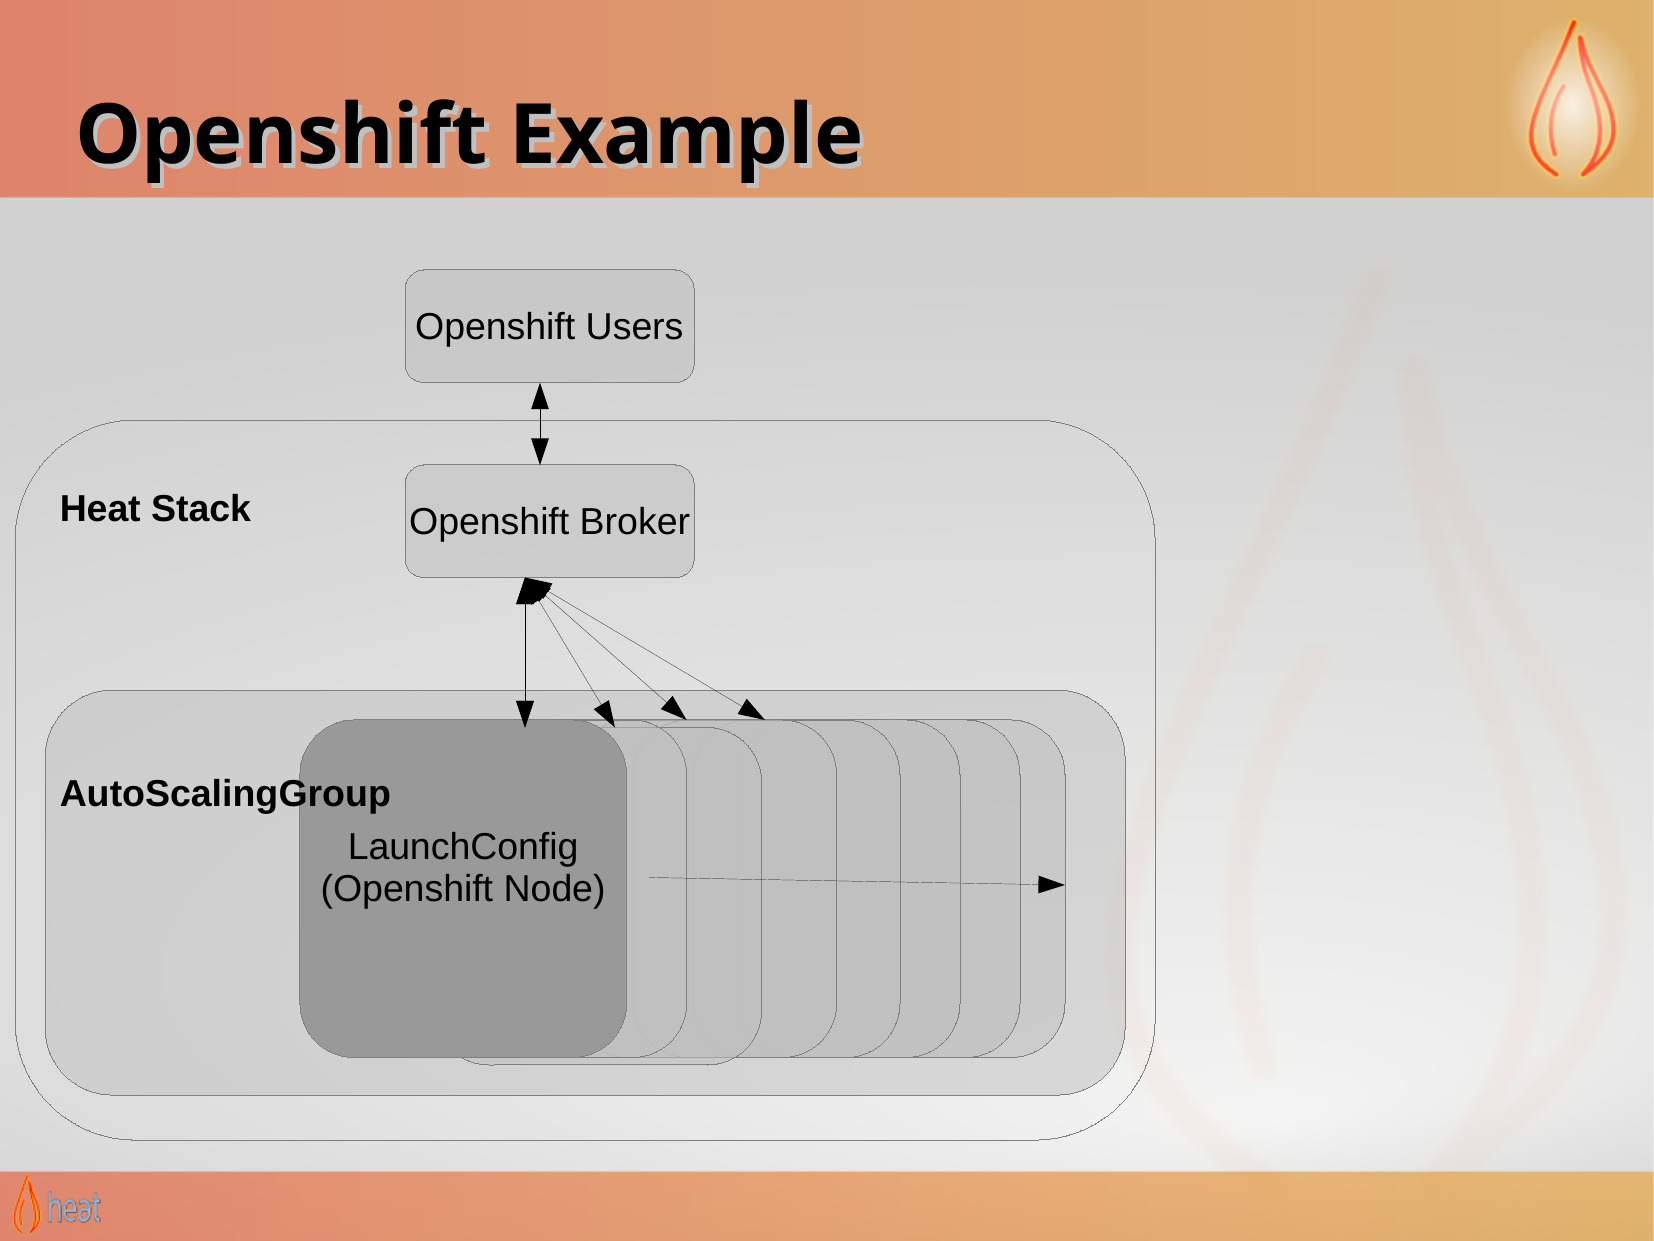

# Openshift Example
Openshift Users
Openshift Broker
Heat Stack
LaunchConfig
(Openshift Node)
AutoScalingGroup